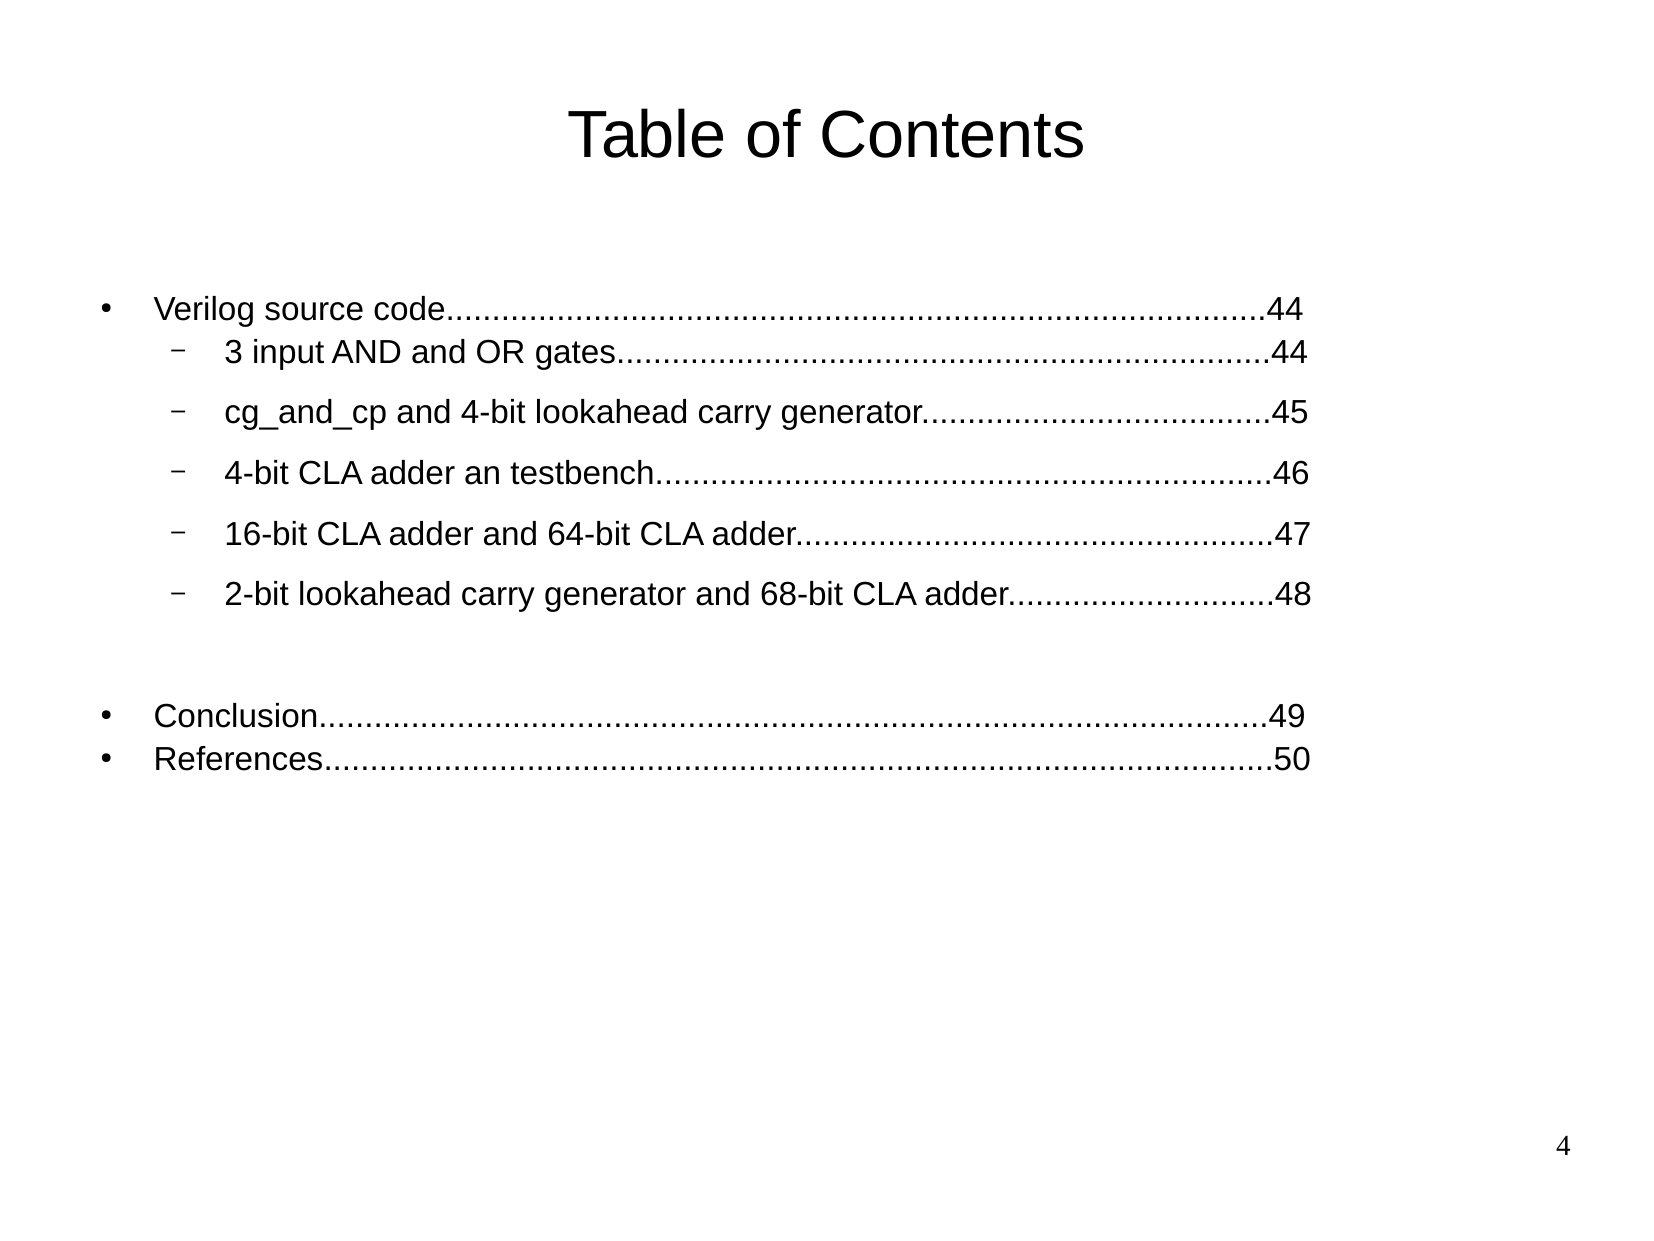

# Table of Contents
Verilog source code.........................................................................................44
3 input AND and OR gates.......................................................................44
cg_and_cp and 4-bit lookahead carry generator......................................45
4-bit CLA adder an testbench...................................................................46
16-bit CLA adder and 64-bit CLA adder....................................................47
2-bit lookahead carry generator and 68-bit CLA adder.............................48
Conclusion.......................................................................................................49
References.......................................................................................................50
4